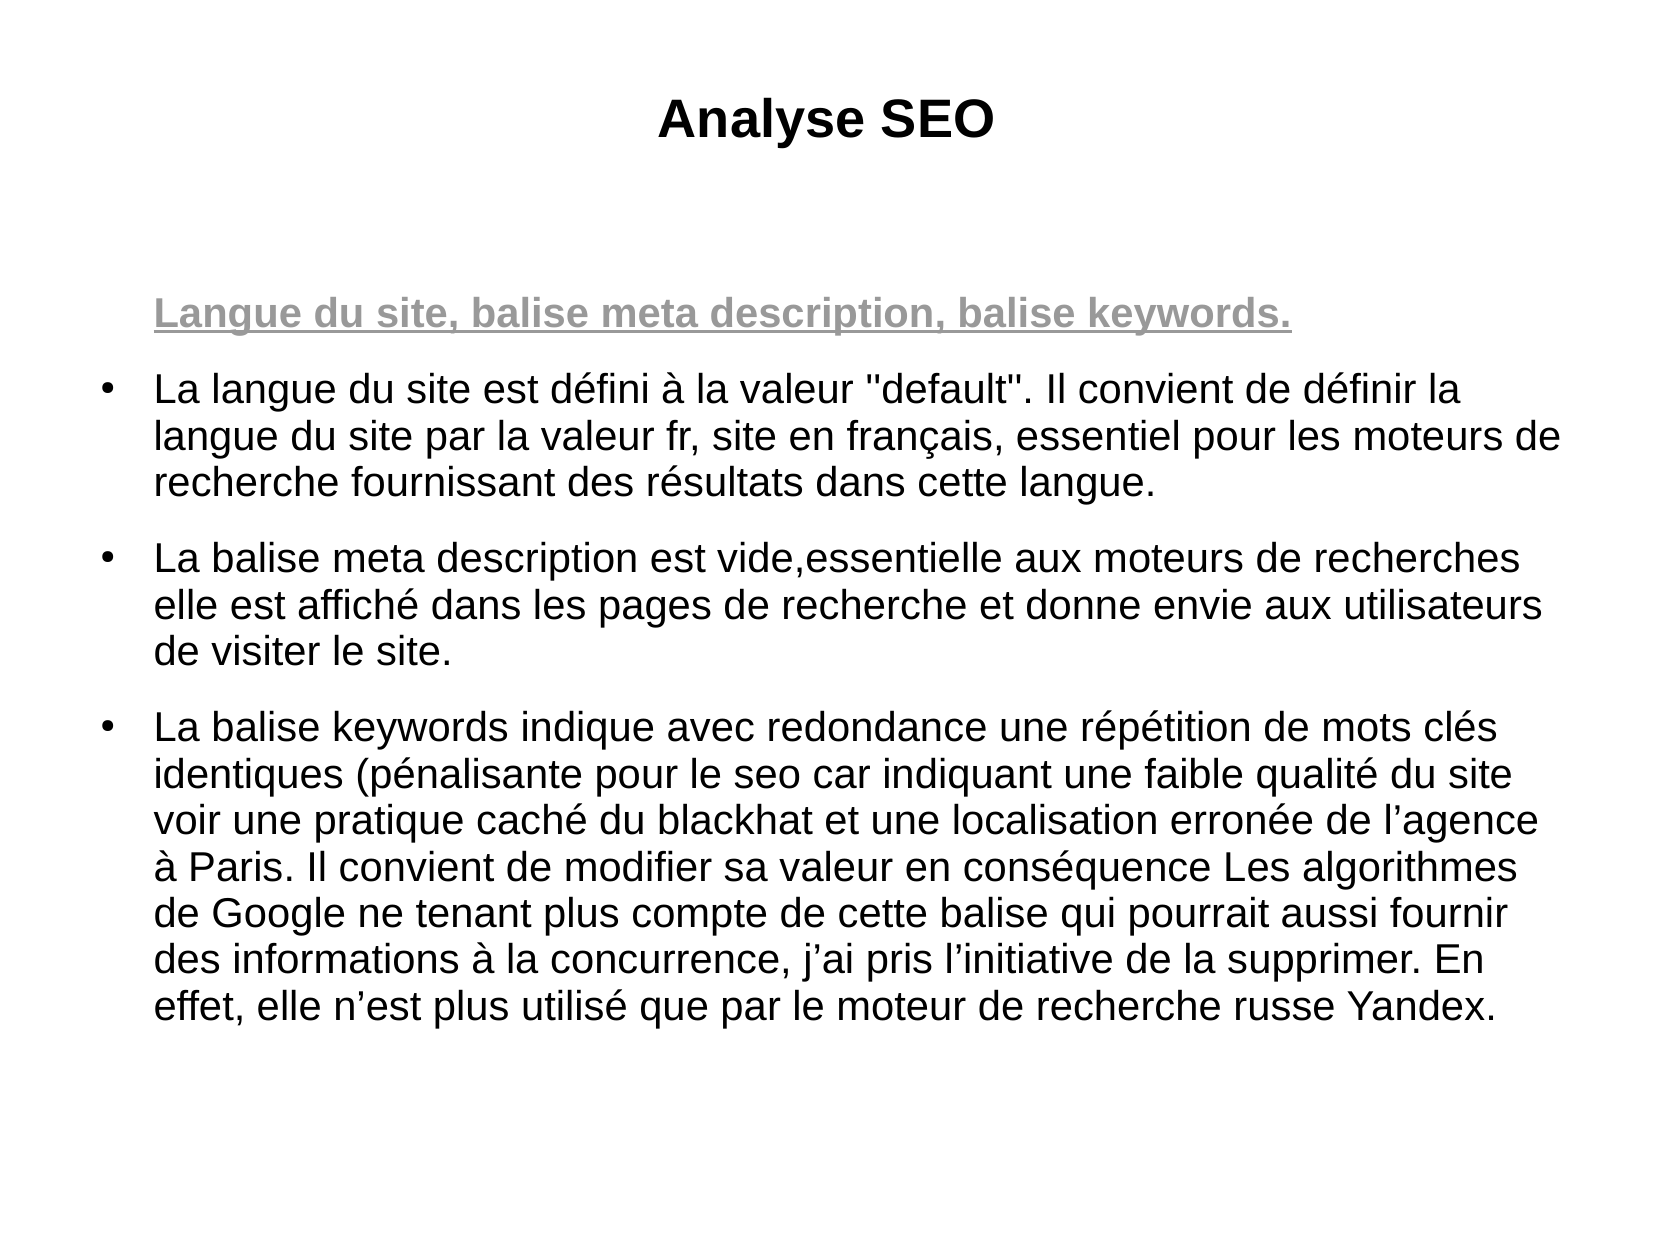

# Analyse SEO
Langue du site, balise meta description, balise keywords.
La langue du site est défini à la valeur ''default''. Il convient de définir la langue du site par la valeur fr, site en français, essentiel pour les moteurs de recherche fournissant des résultats dans cette langue.
La balise meta description est vide,essentielle aux moteurs de recherches elle est affiché dans les pages de recherche et donne envie aux utilisateurs de visiter le site.
La balise keywords indique avec redondance une répétition de mots clés identiques (pénalisante pour le seo car indiquant une faible qualité du site voir une pratique caché du blackhat et une localisation erronée de l’agence à Paris. Il convient de modifier sa valeur en conséquence Les algorithmes de Google ne tenant plus compte de cette balise qui pourrait aussi fournir des informations à la concurrence, j’ai pris l’initiative de la supprimer. En effet, elle n’est plus utilisé que par le moteur de recherche russe Yandex.